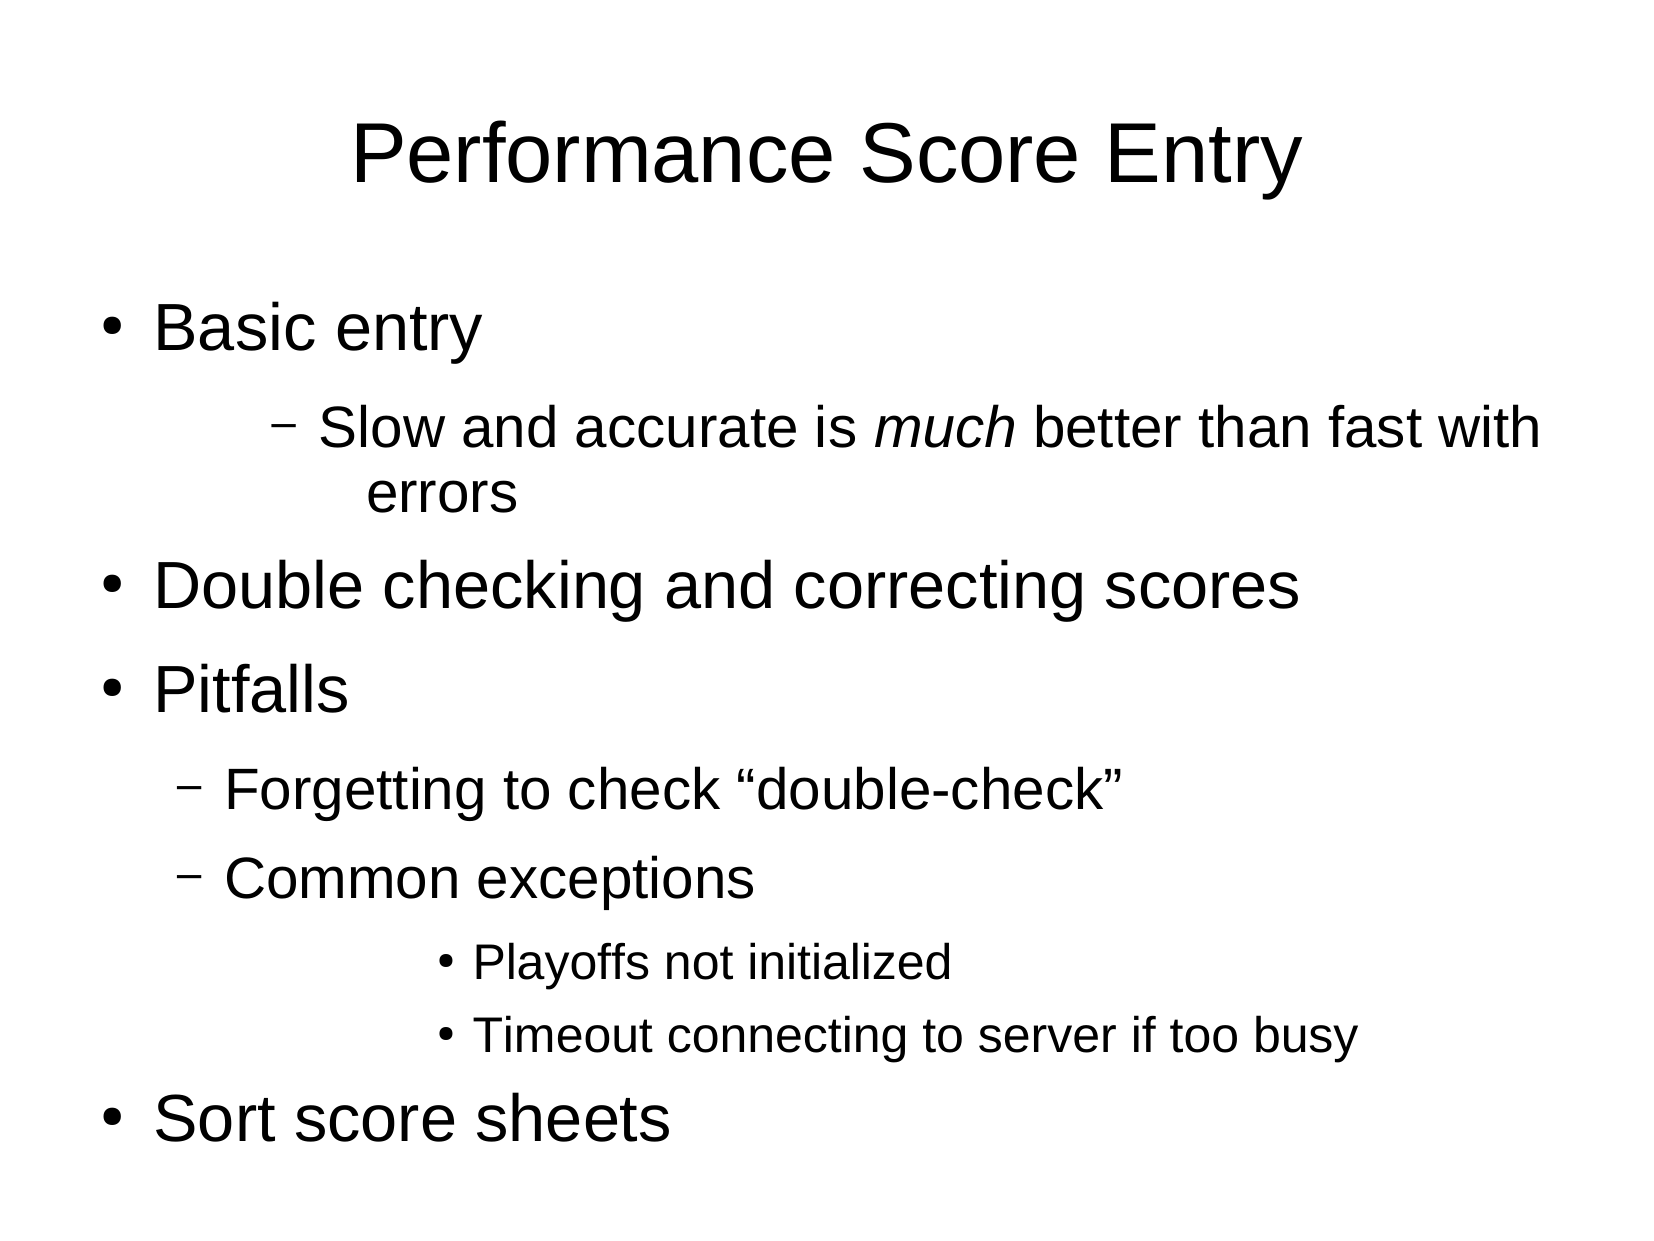

# Performance Score Entry
Basic entry
Slow and accurate is much better than fast with errors
Double checking and correcting scores
Pitfalls
Forgetting to check “double-check”
Common exceptions
Playoffs not initialized
Timeout connecting to server if too busy
Sort score sheets